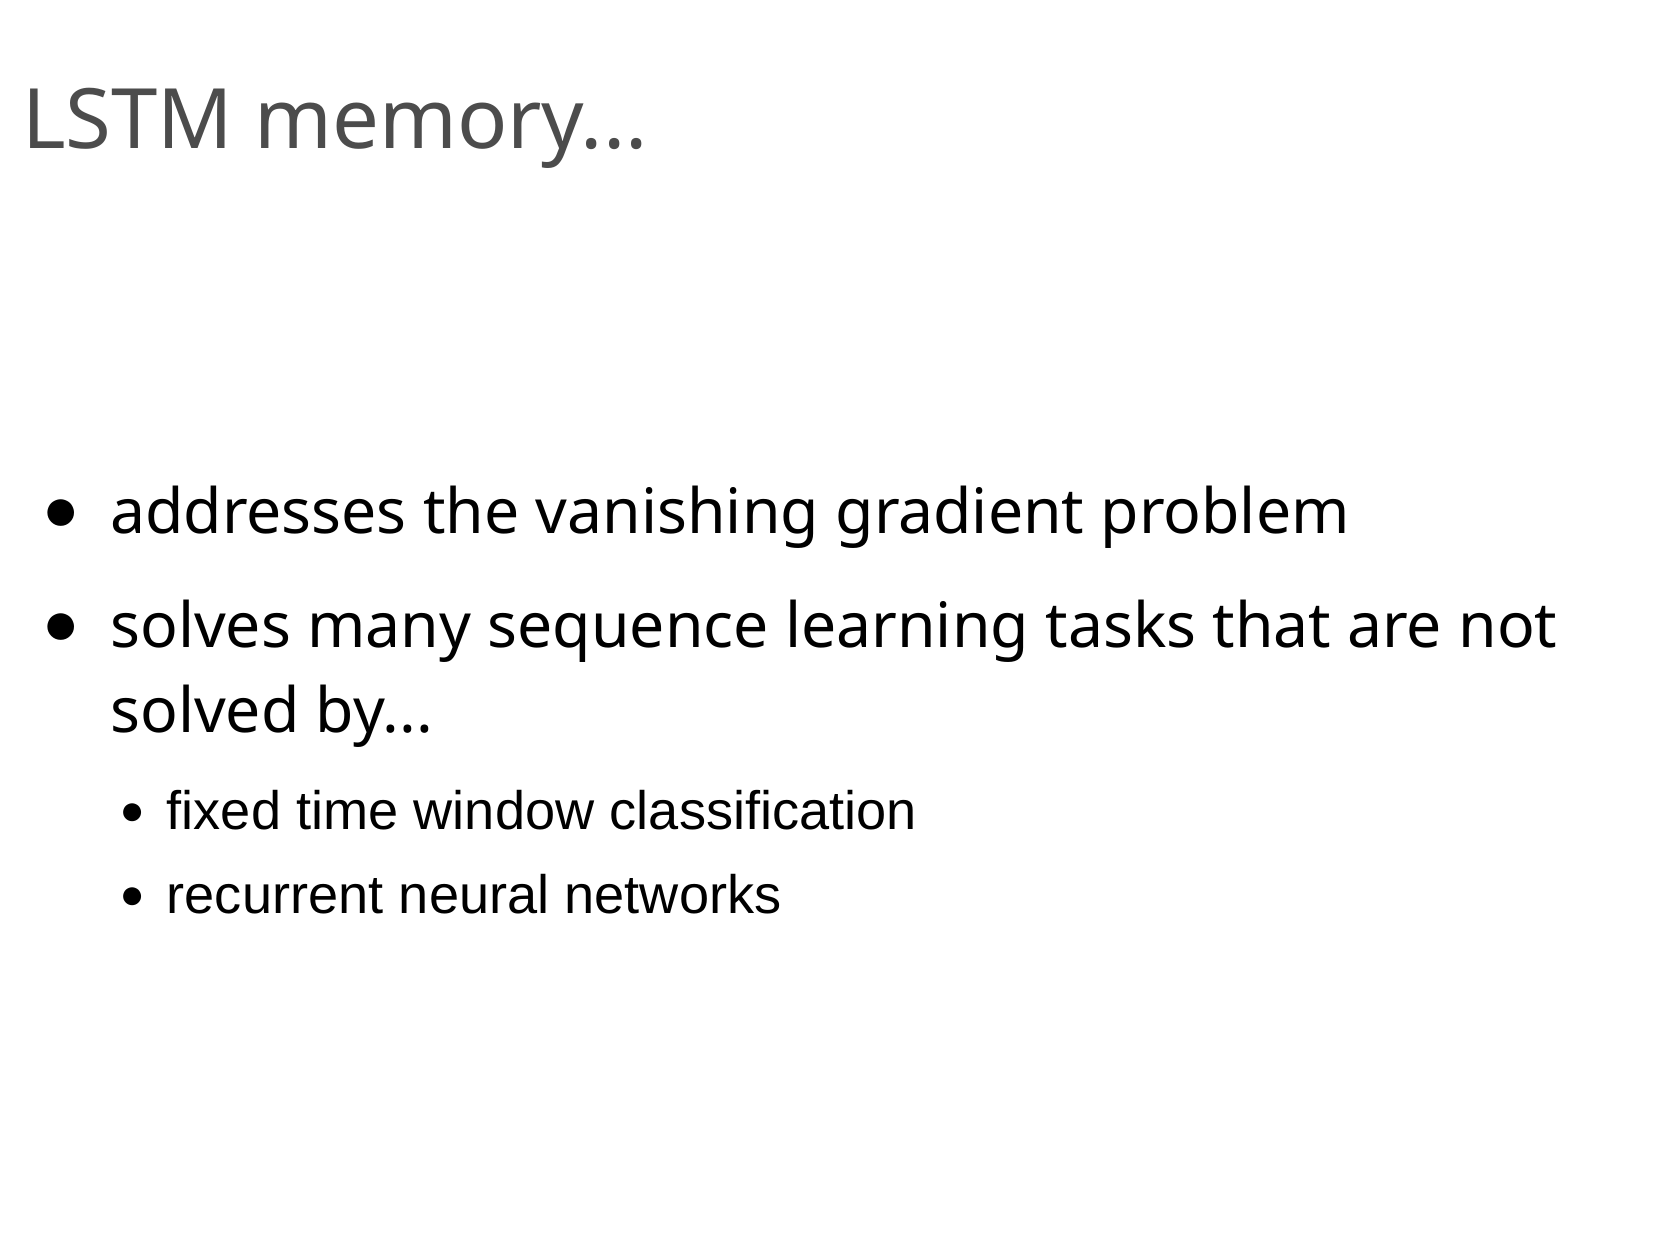

# LSTM memory...
addresses the vanishing gradient problem
solves many sequence learning tasks that are not solved by...
fixed time window classification
recurrent neural networks